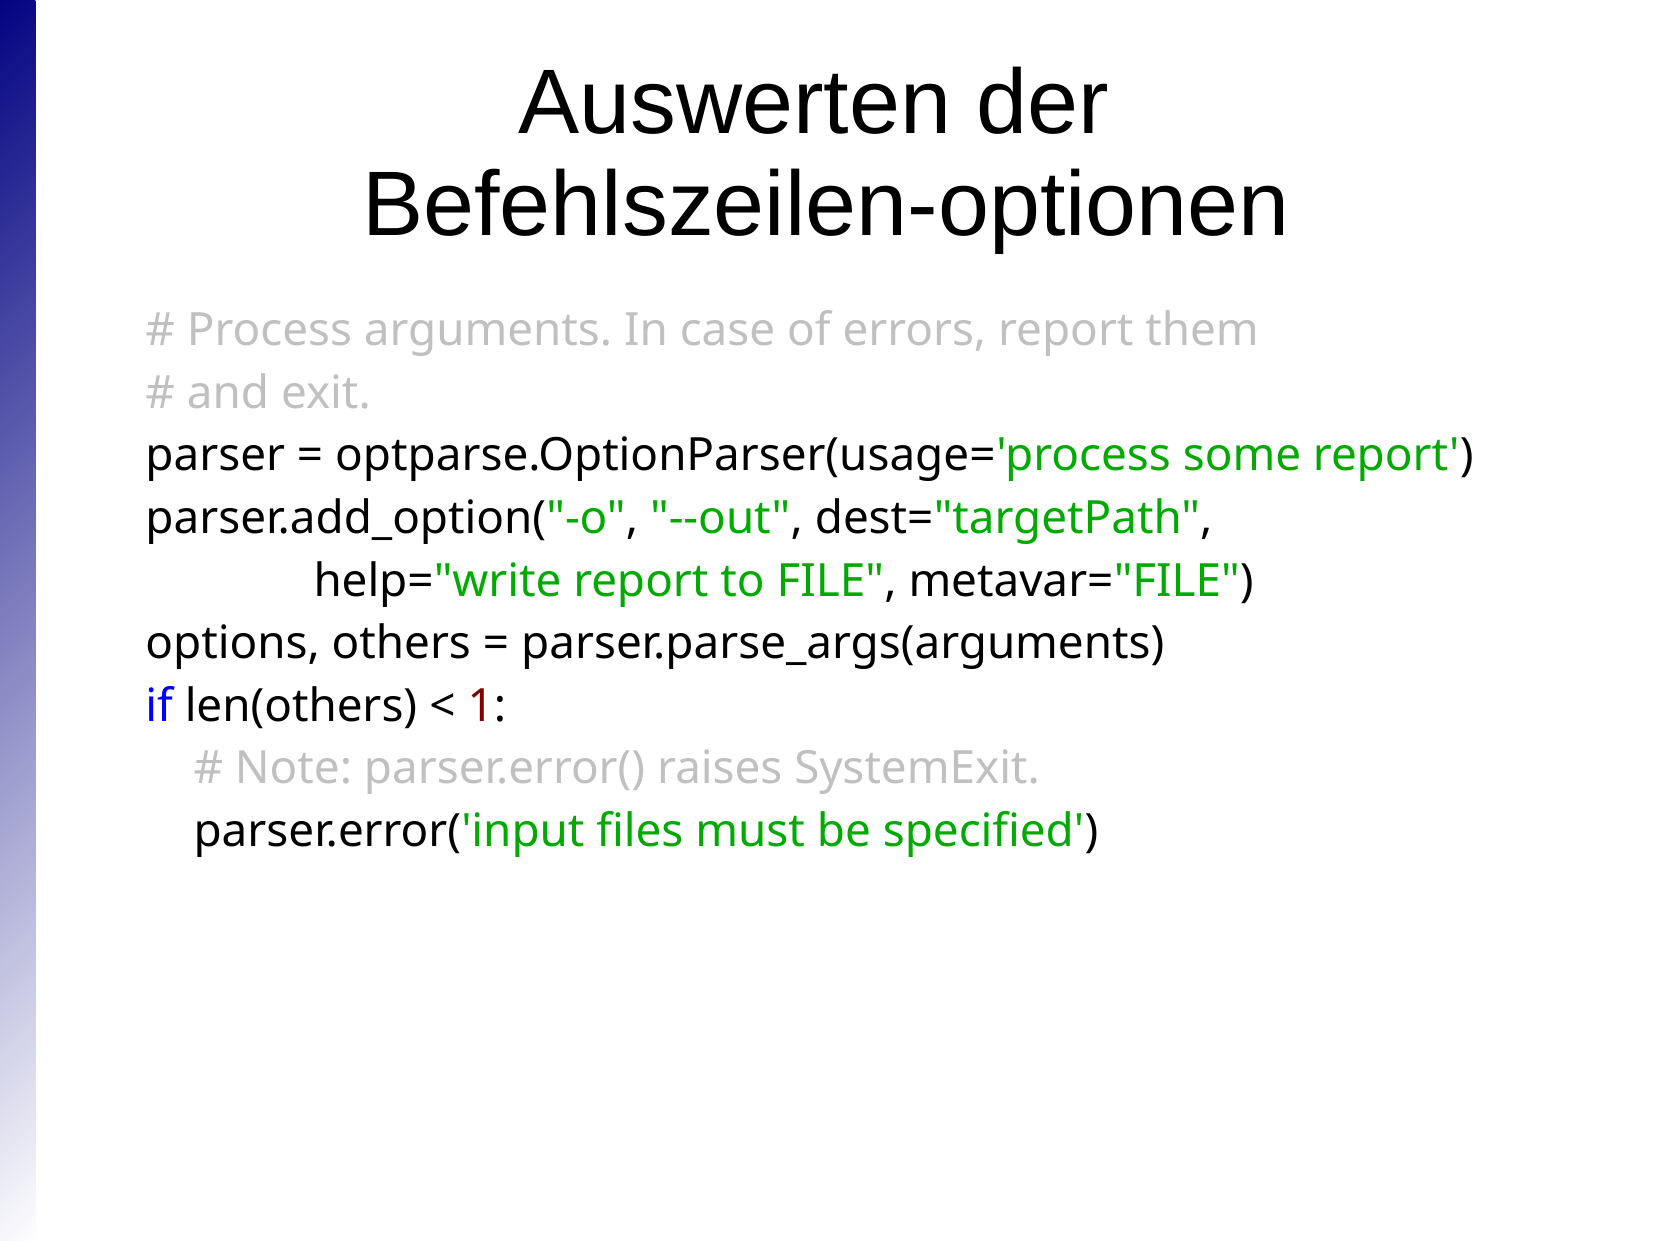

# Auswerten der Befehlszeilen-optionen
 # Process arguments. In case of errors, report them
 # and exit.
 parser = optparse.OptionParser(usage='process some report')
 parser.add_option("-o", "--out", dest="targetPath",
 help="write report to FILE", metavar="FILE")
 options, others = parser.parse_args(arguments)
 if len(others) < 1:
 # Note: parser.error() raises SystemExit.
 parser.error('input files must be specified')